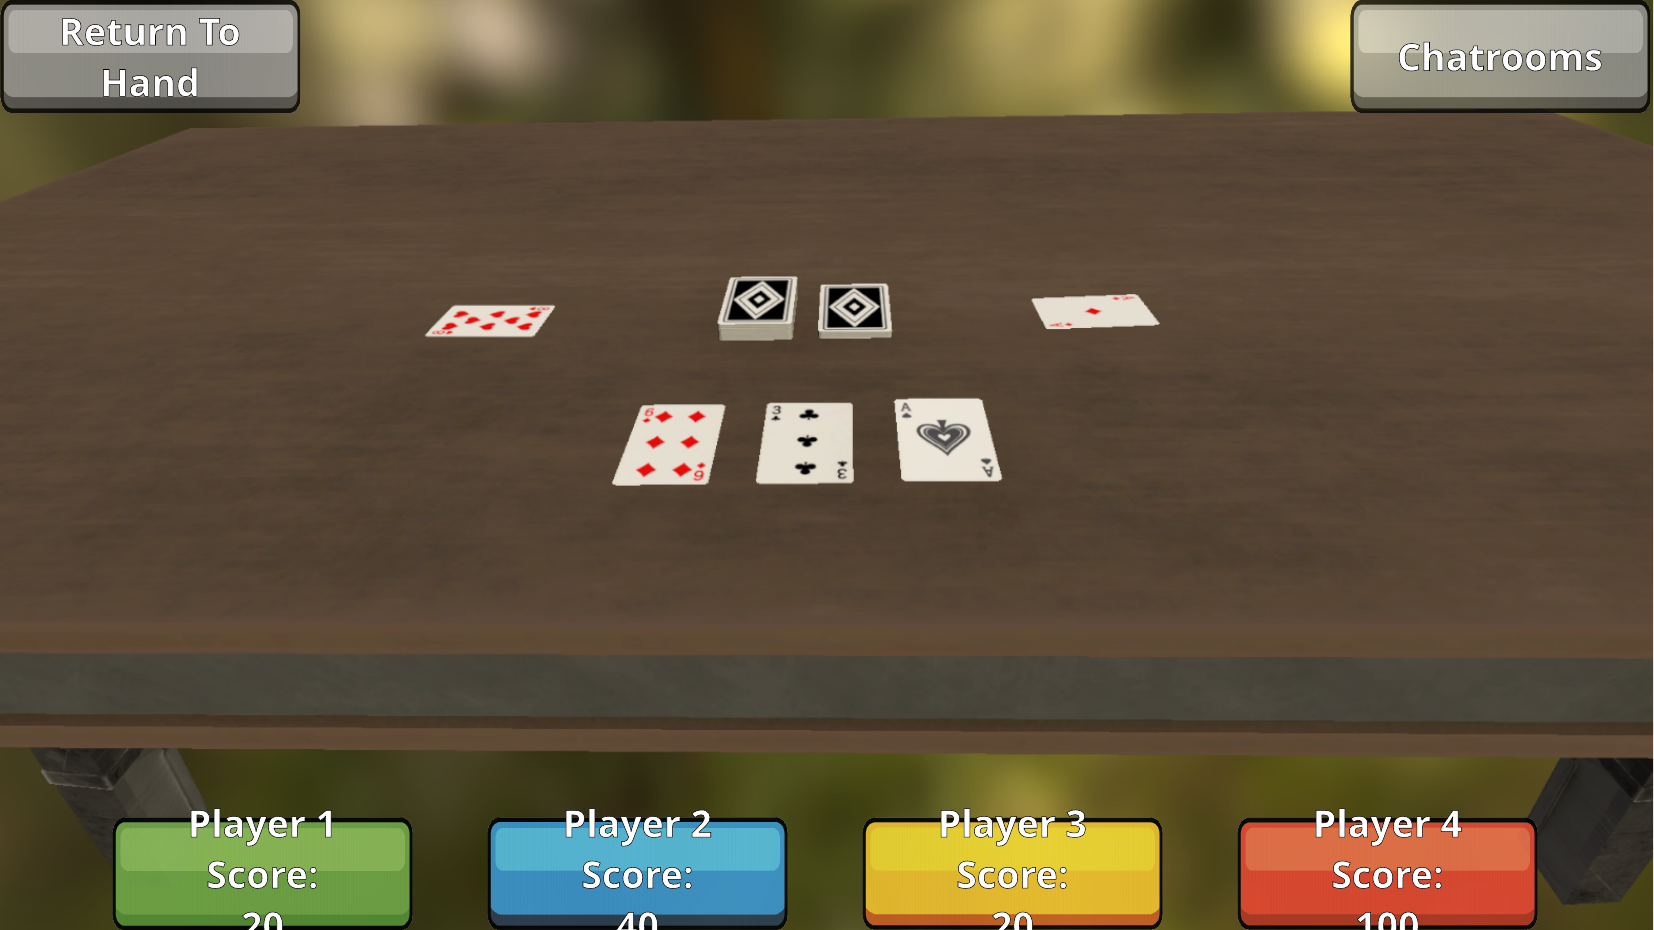

Return To Hand
Chatrooms
Player 1 Score:
20
Player 2 Score:
40
Player 3 Score:
20
Player 4 Score:
100